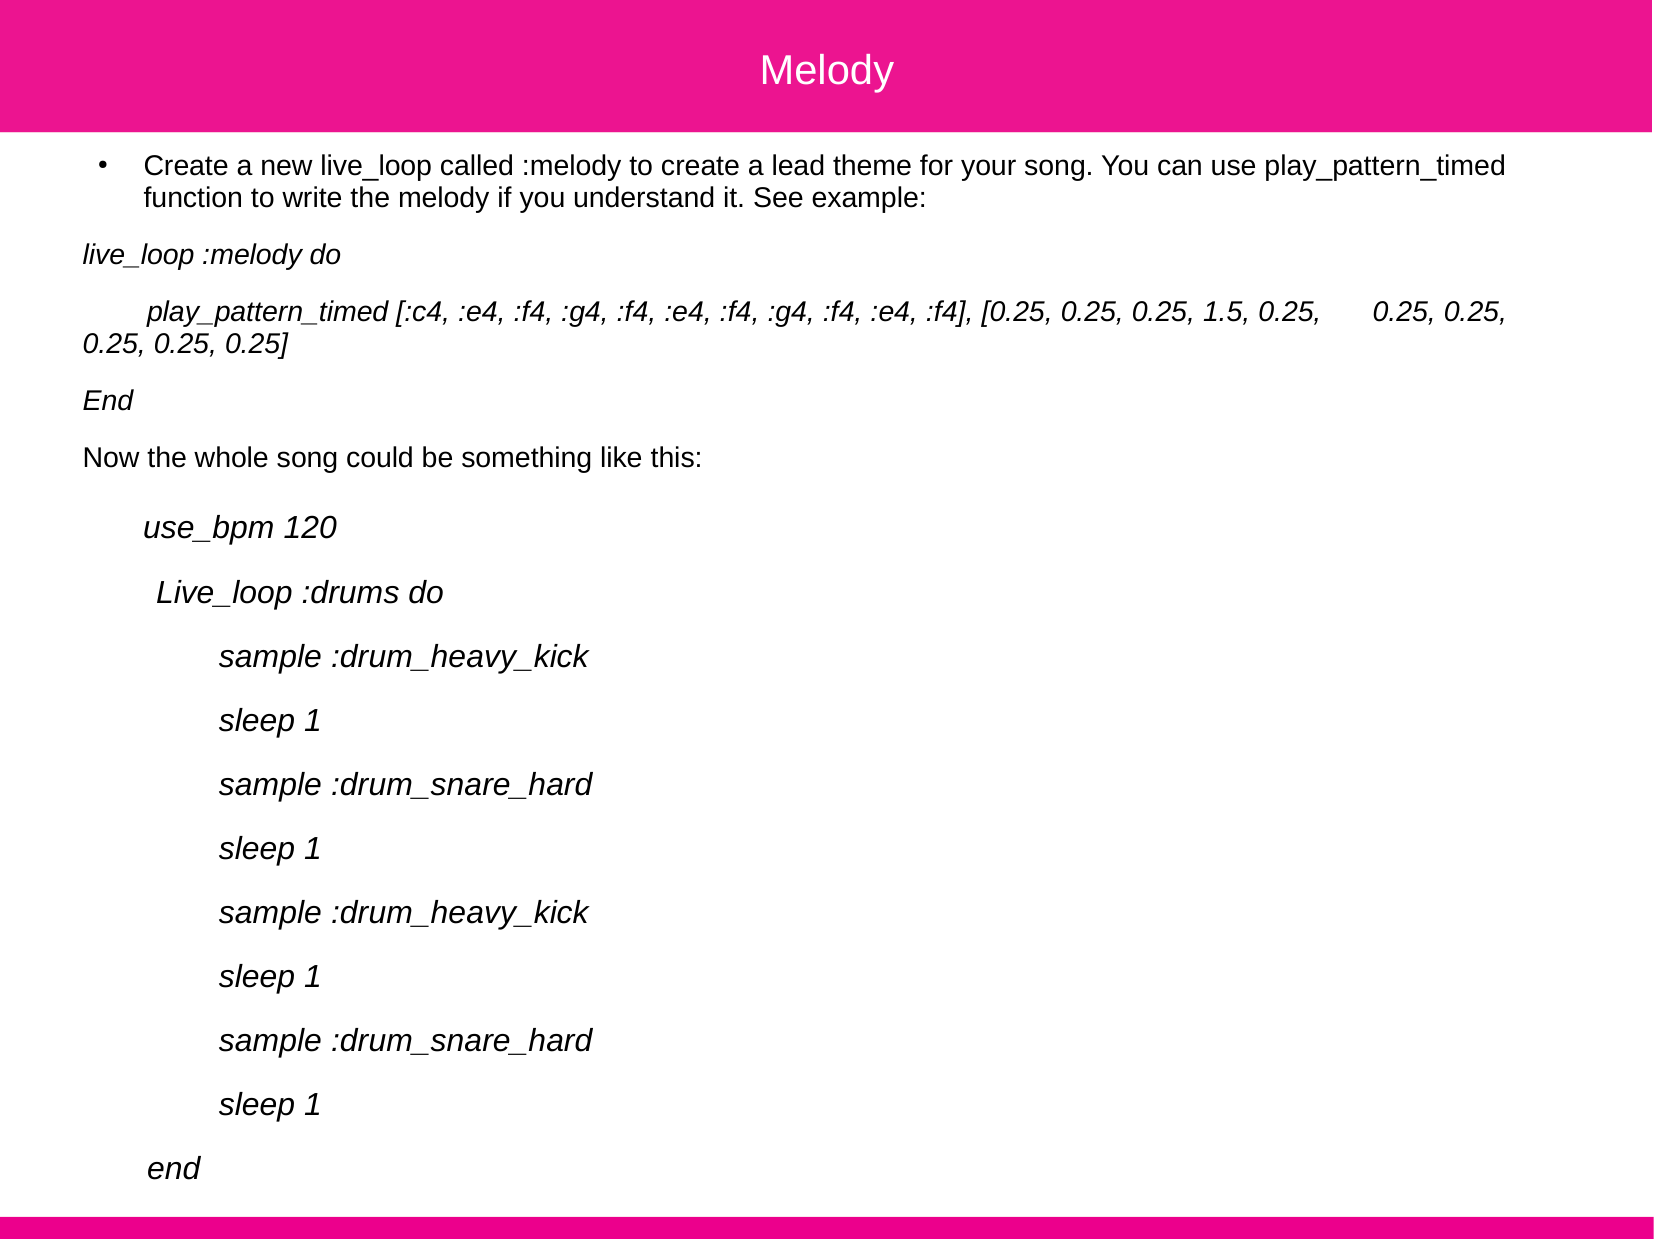

Melody
# Create a new live_loop called :melody to create a lead theme for your song. You can use play_pattern_timed function to write the melody if you understand it. See example:
live_loop :melody do
 	play_pattern_timed [:c4, :e4, :f4, :g4, :f4, :e4, :f4, :g4, :f4, :e4, :f4], [0.25, 0.25, 0.25, 1.5, 0.25, 	0.25, 0.25, 0.25, 0.25, 0.25]
End
Now the whole song could be something like this:
use_bpm 120
 					 Live_loop :drums do
 						 	sample :drum_heavy_kick
 					 	sleep 1
 					 	sample :drum_snare_hard
 		 	sleep 1
 	 	sample :drum_heavy_kick
 	 	sleep 1
 	 	sample :drum_snare_hard
 	 	sleep 1
 	end